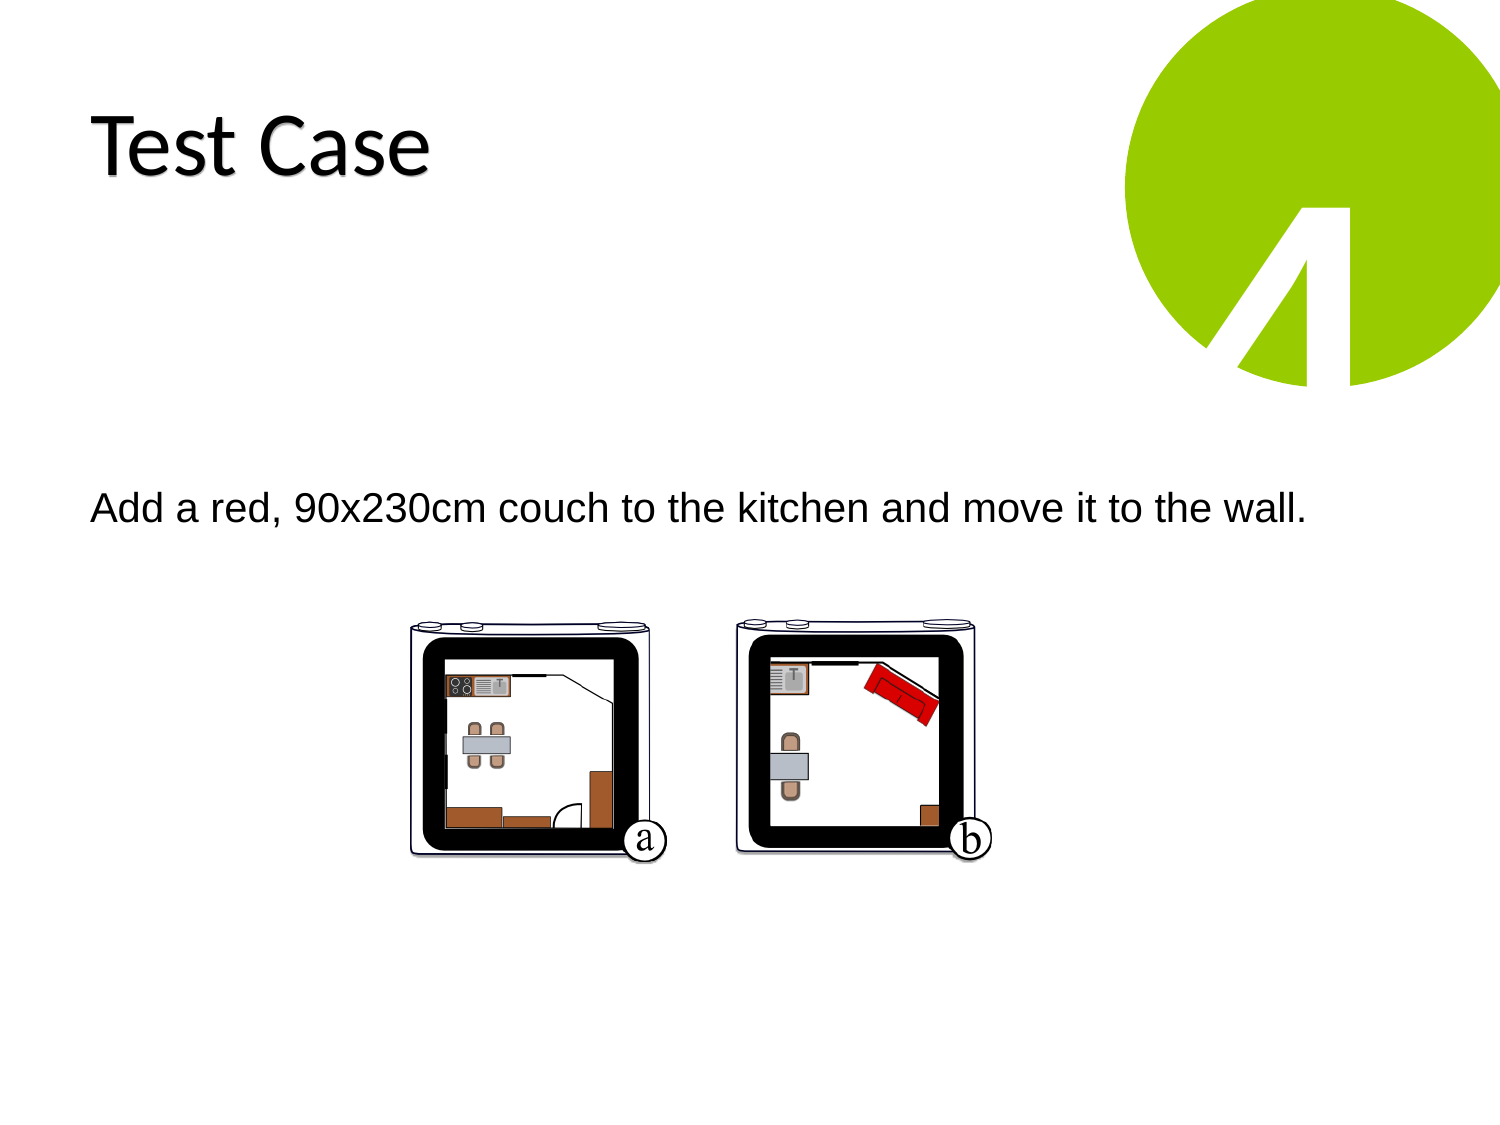

4
# Test Case
Add a red, 90x230cm couch to the kitchen and move it to the wall.